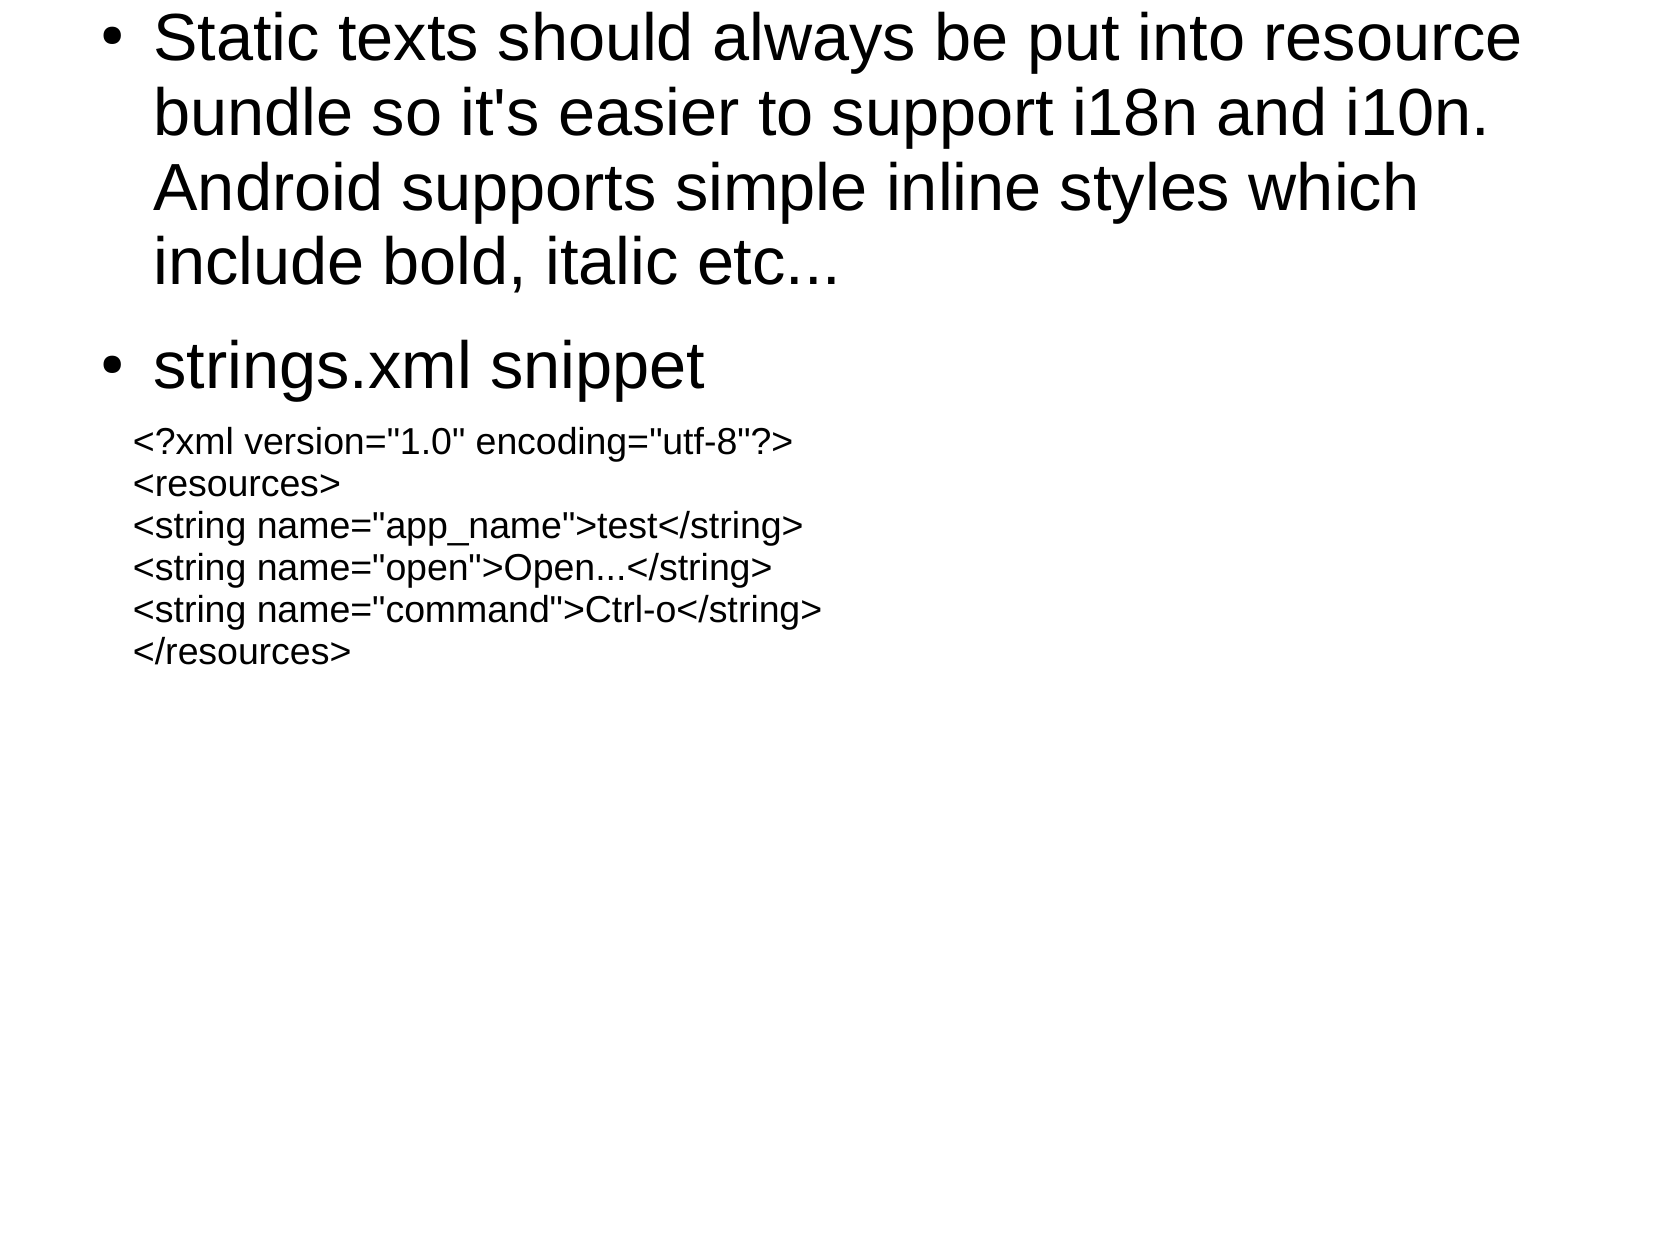

# Static texts should always be put into resource bundle so it's easier to support i18n and i10n. Android supports simple inline styles which include bold, italic etc...
strings.xml snippet
<?xml version="1.0" encoding="utf-8"?>
<resources>
<string name="app_name">test</string>
<string name="open">Open...</string>
<string name="command">Ctrl-o</string>
</resources>